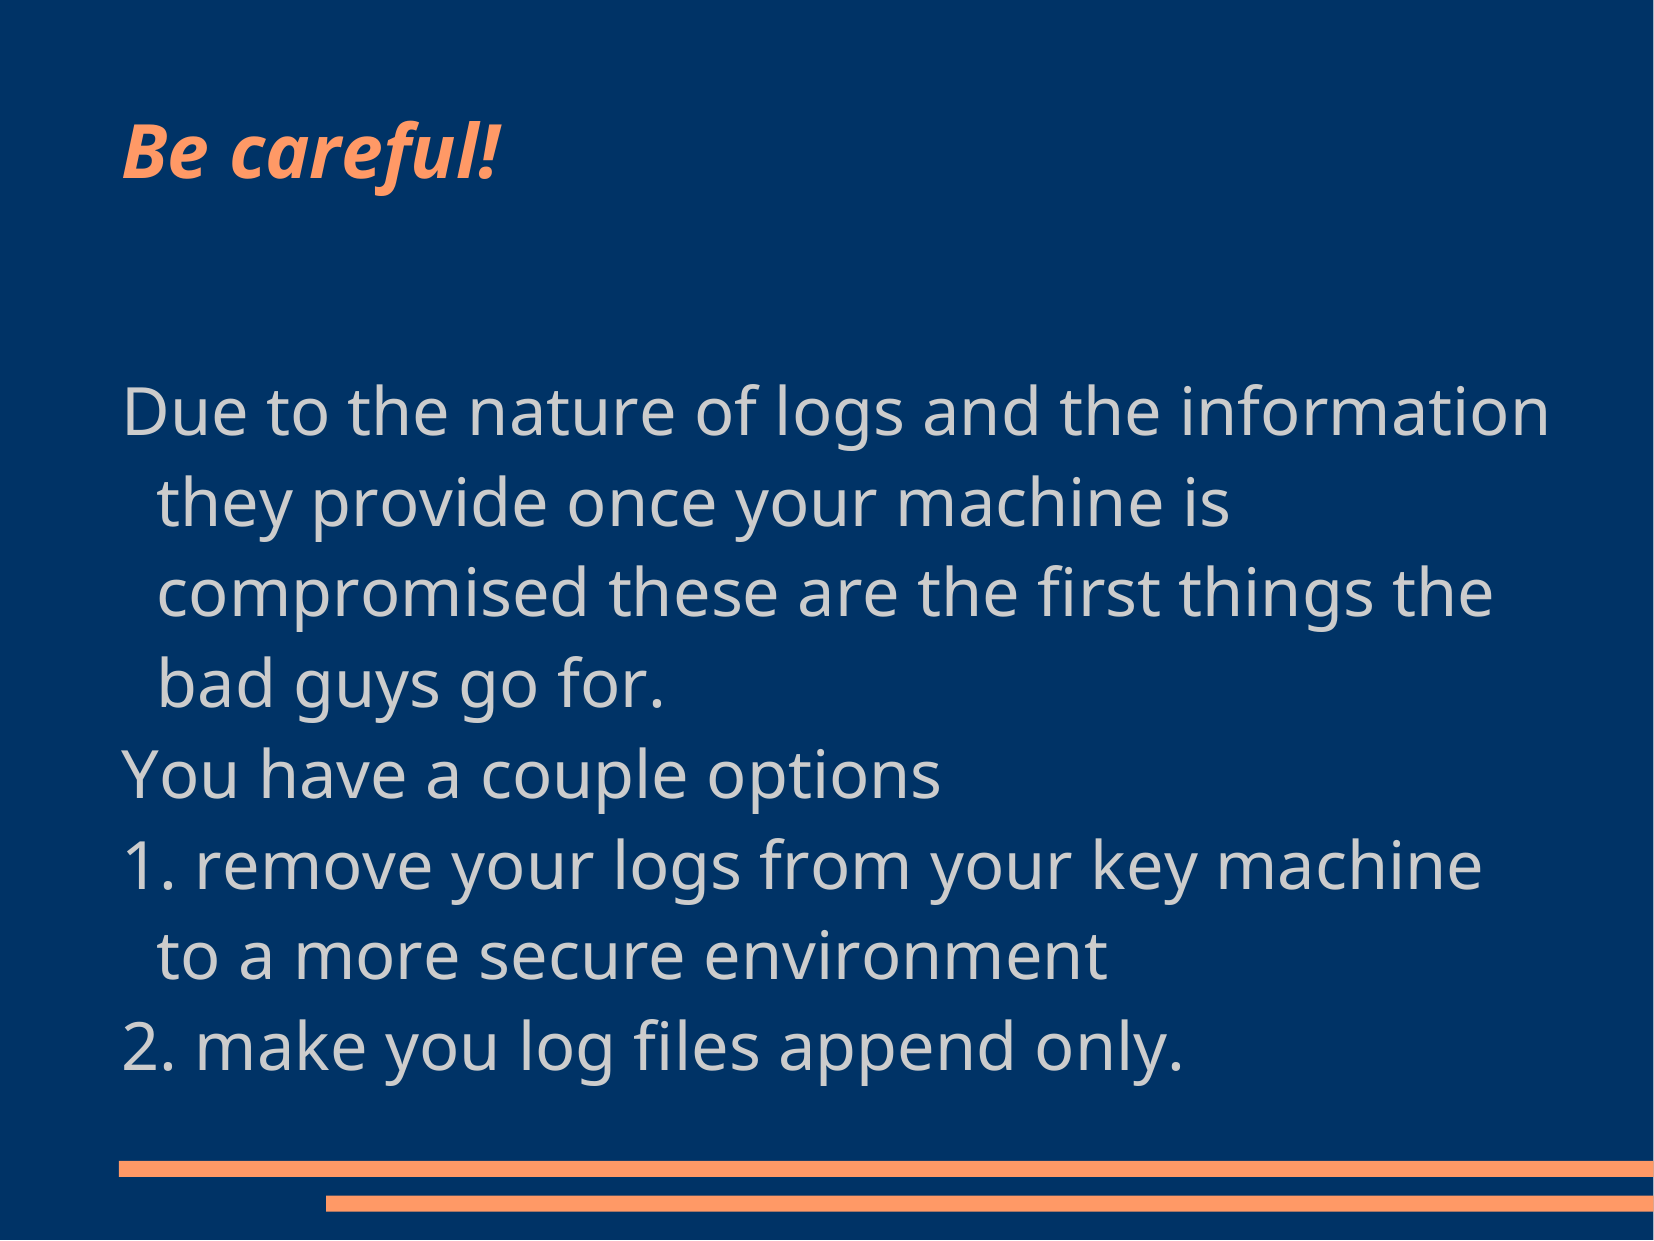

# Be careful!
Due to the nature of logs and the information they provide once your machine is compromised these are the first things the bad guys go for.
You have a couple options
1. remove your logs from your key machine to a more secure environment
2. make you log files append only.